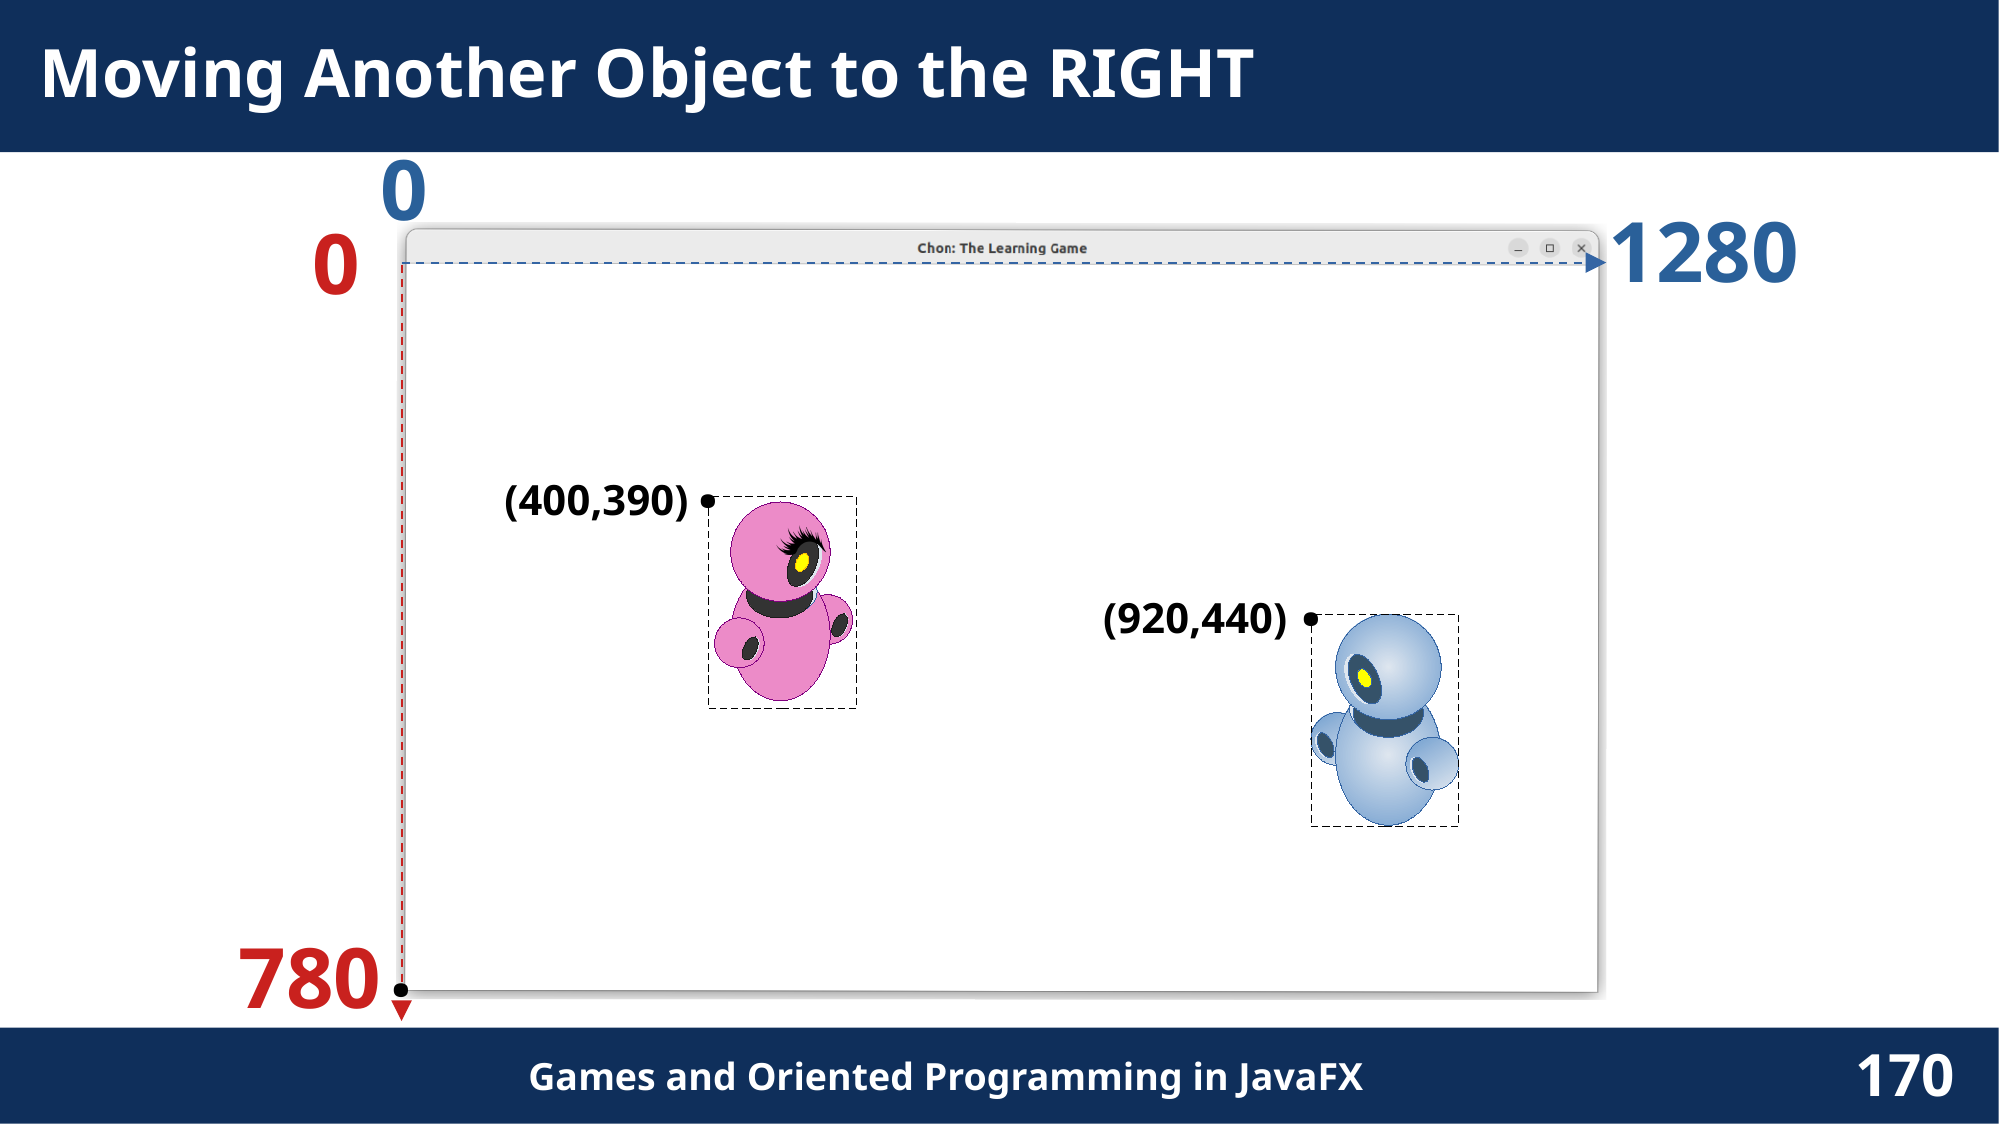

Moving Another Object to the RIGHT
0
1280
0
.
(400,390)
.
 (920,440)
.
780